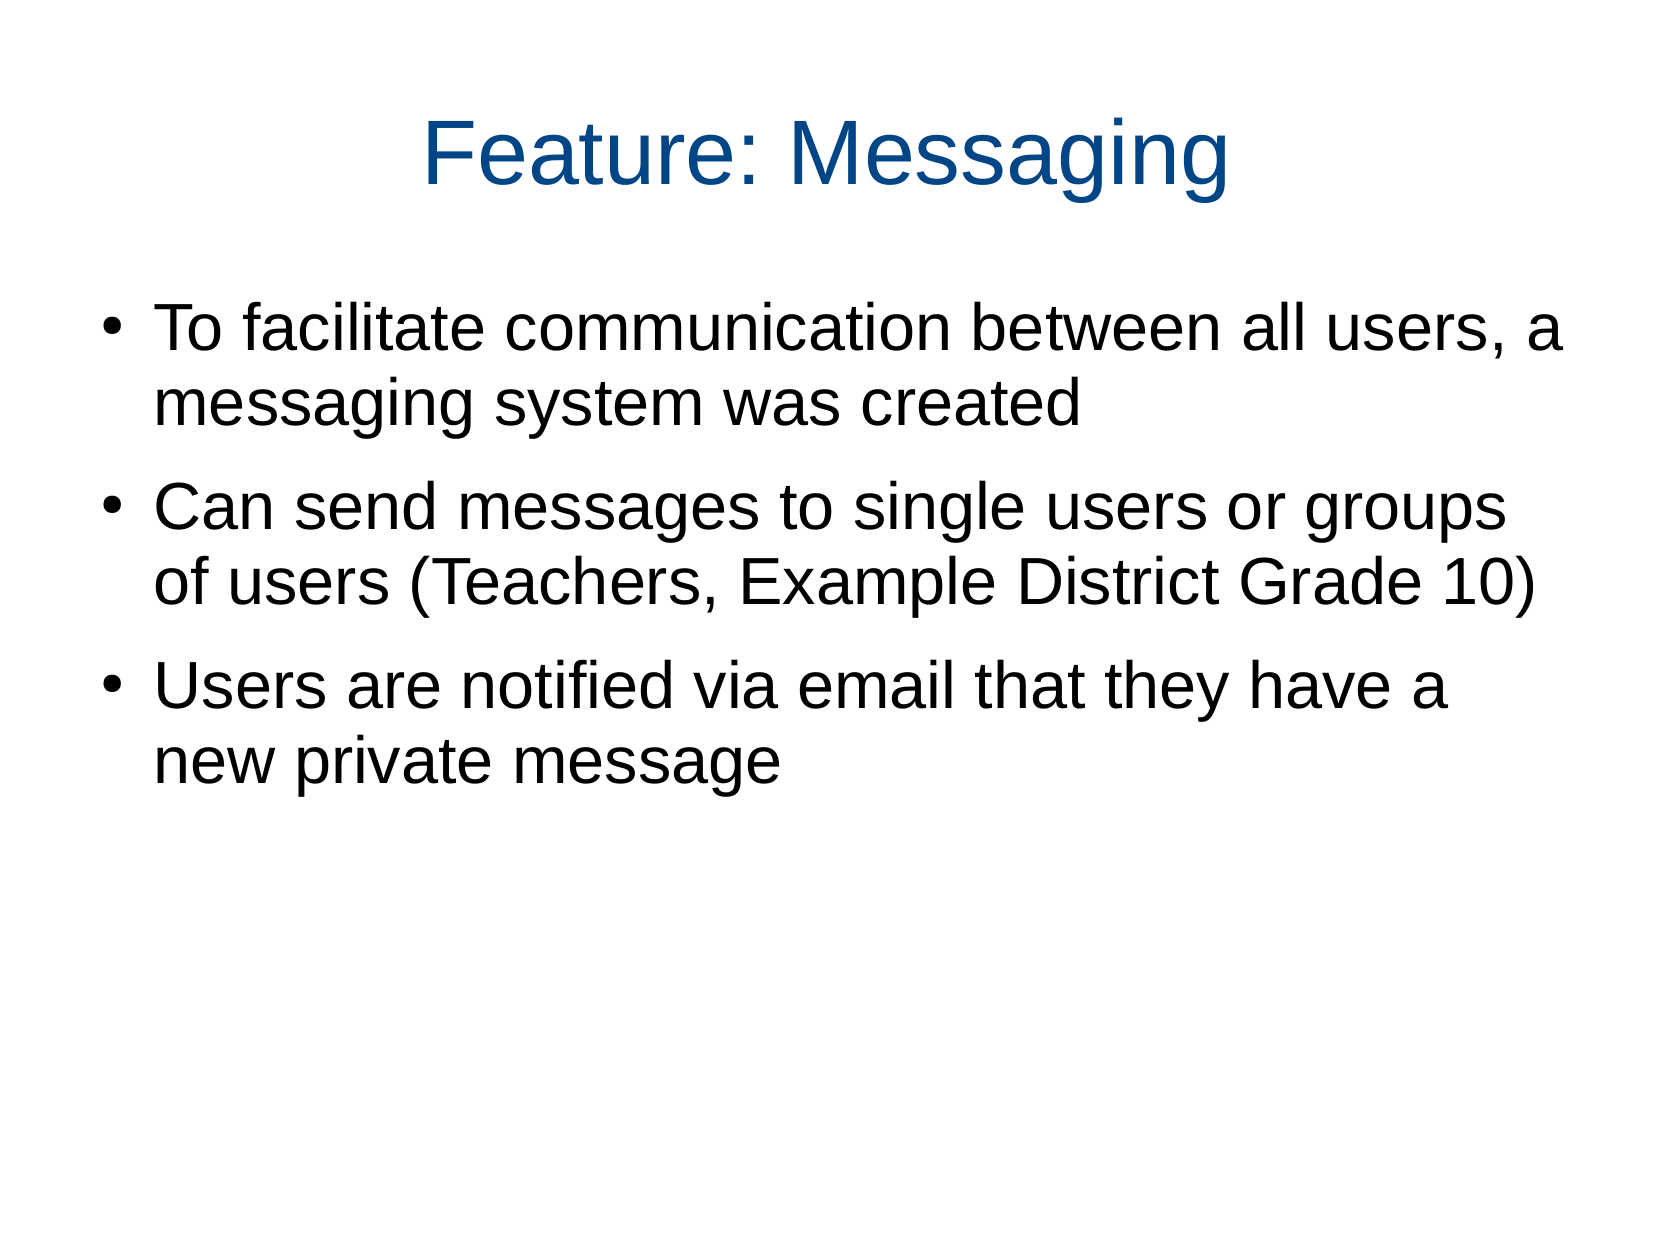

# Feature: Messaging
To facilitate communication between all users, a messaging system was created
Can send messages to single users or groups of users (Teachers, Example District Grade 10)
Users are notified via email that they have a new private message